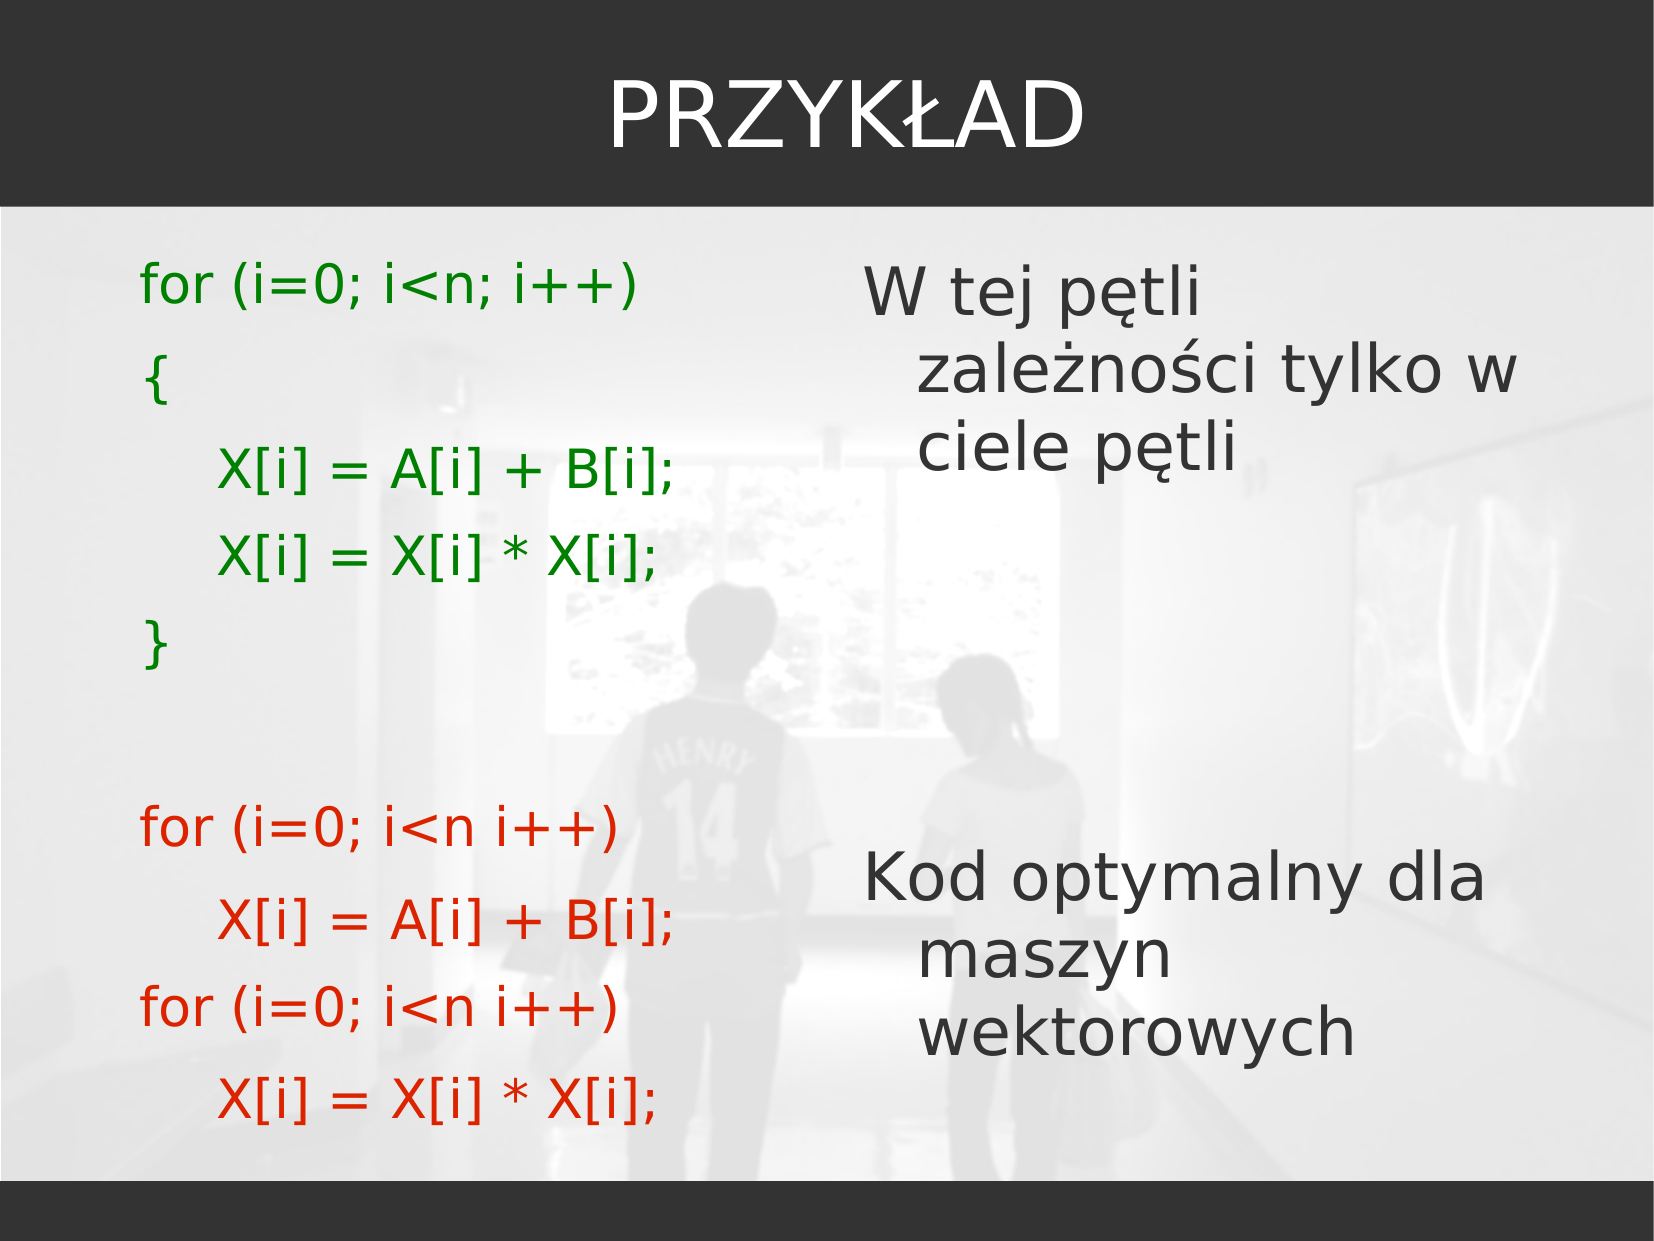

# PRZYKŁAD
for (i=0; i<n; i++)
{
X[i] = A[i] + B[i];
X[i] = X[i] * X[i];
}
for (i=0; i<n i++)
X[i] = A[i] + B[i];
for (i=0; i<n i++)
X[i] = X[i] * X[i];
W tej pętli zależności tylko w ciele pętli
Kod optymalny dla maszyn wektorowych